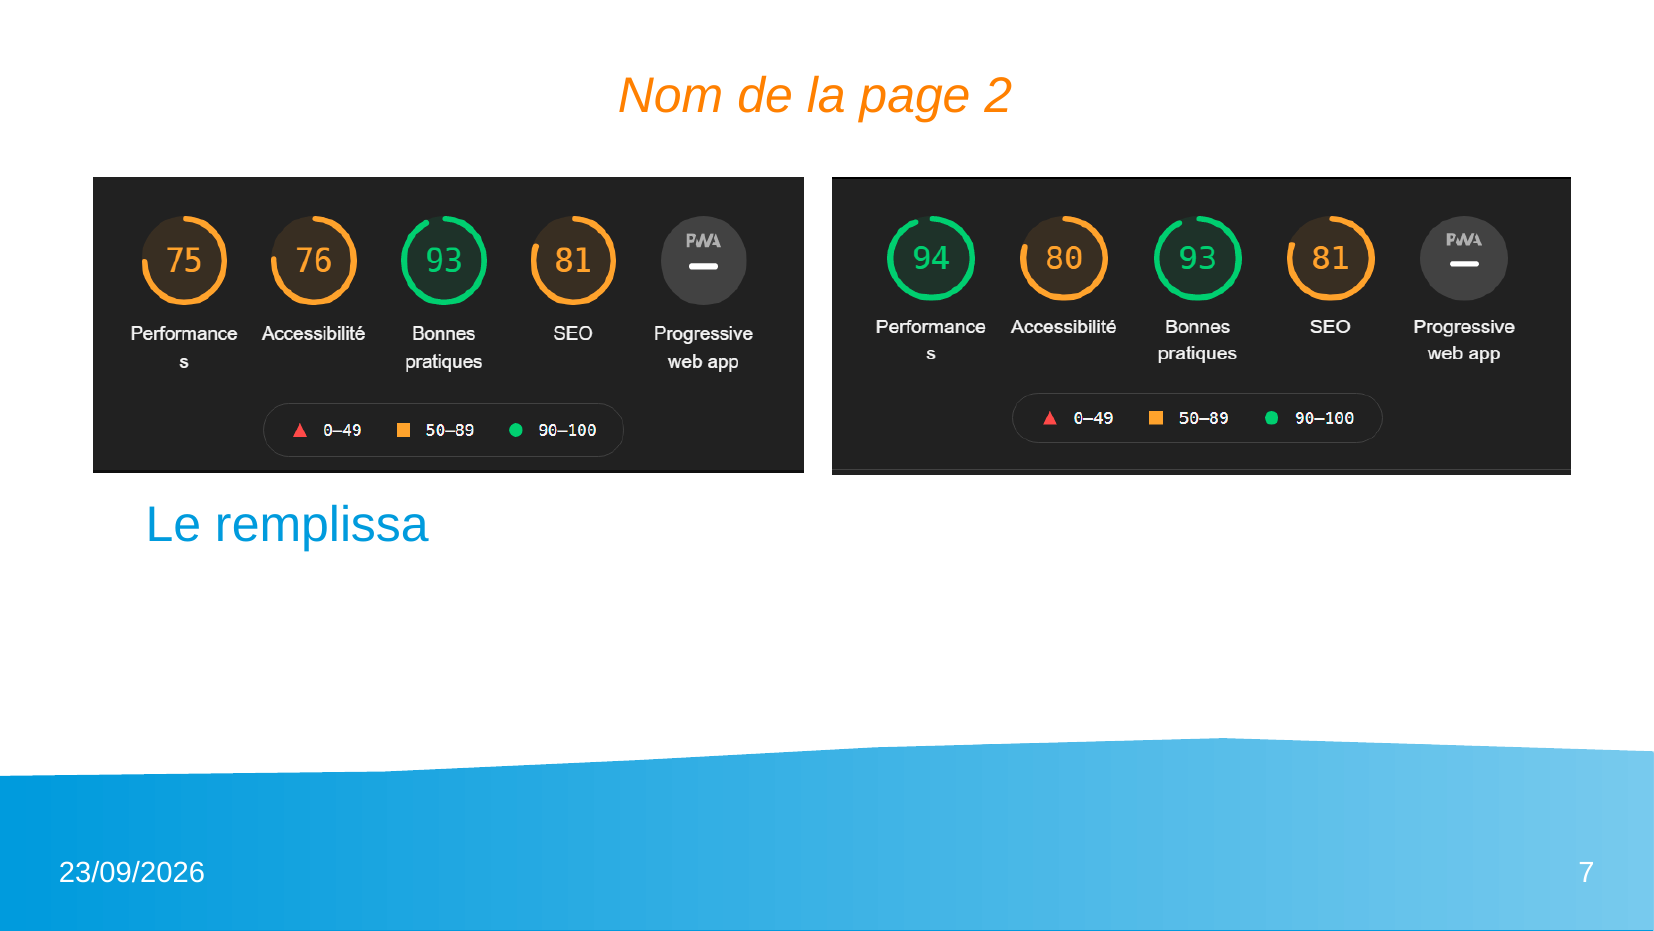

# Nom de la page 2
Le remplissa